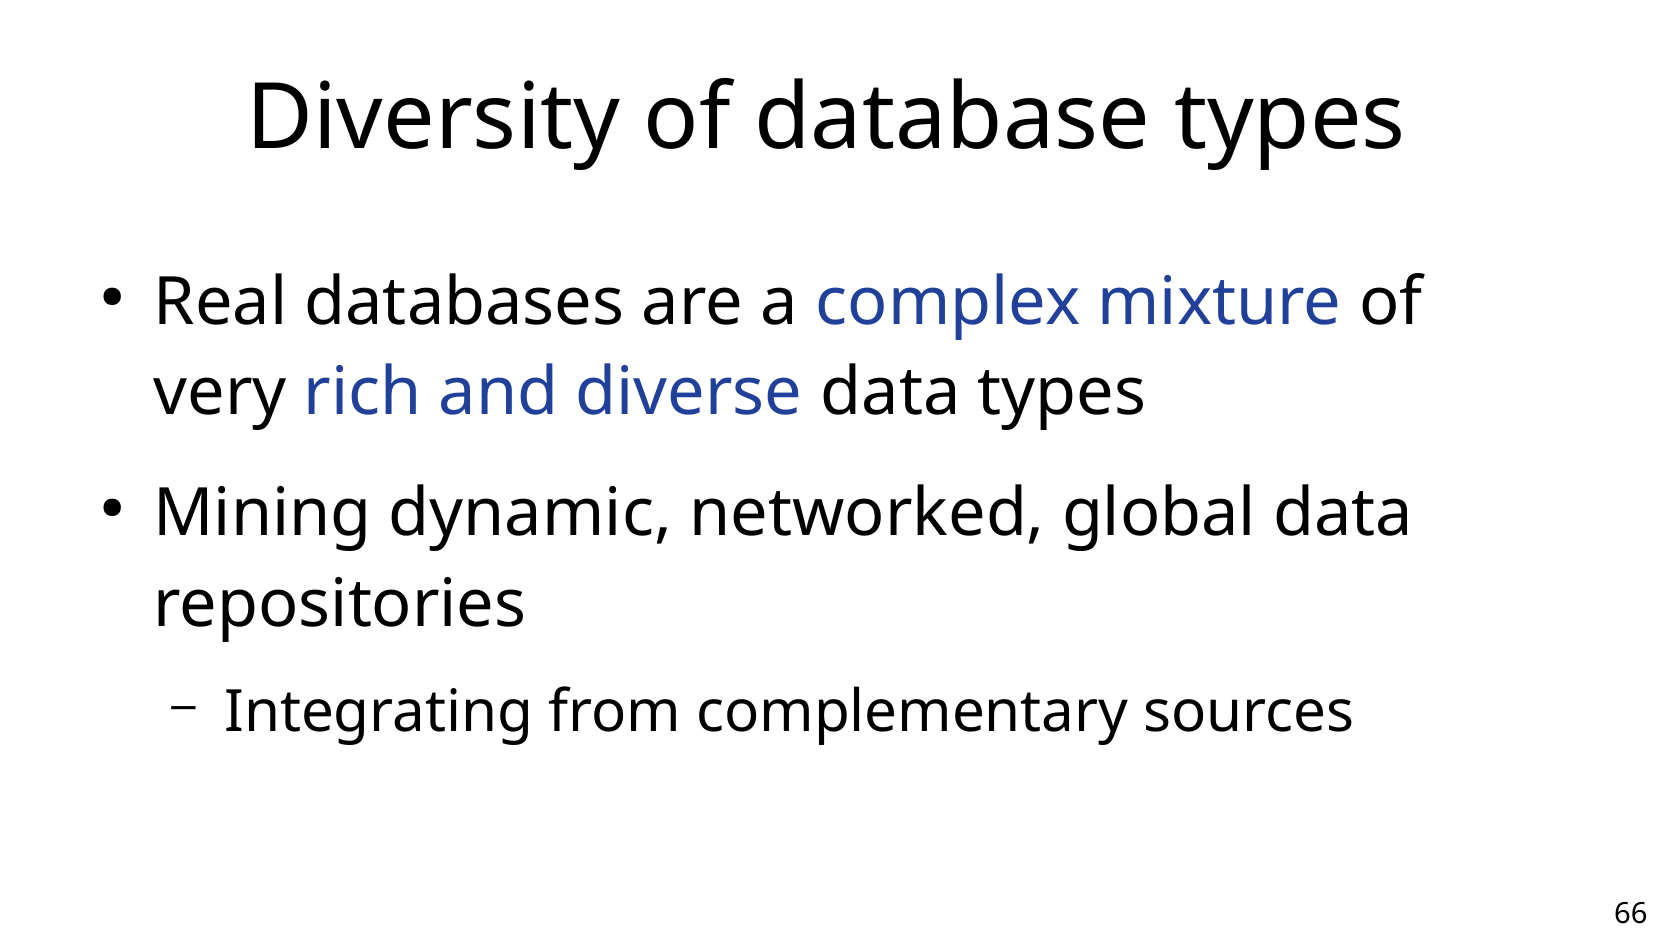

# Diversity of database types
Real databases are a complex mixture of very rich and diverse data types
Mining dynamic, networked, global data repositories
Integrating from complementary sources
66